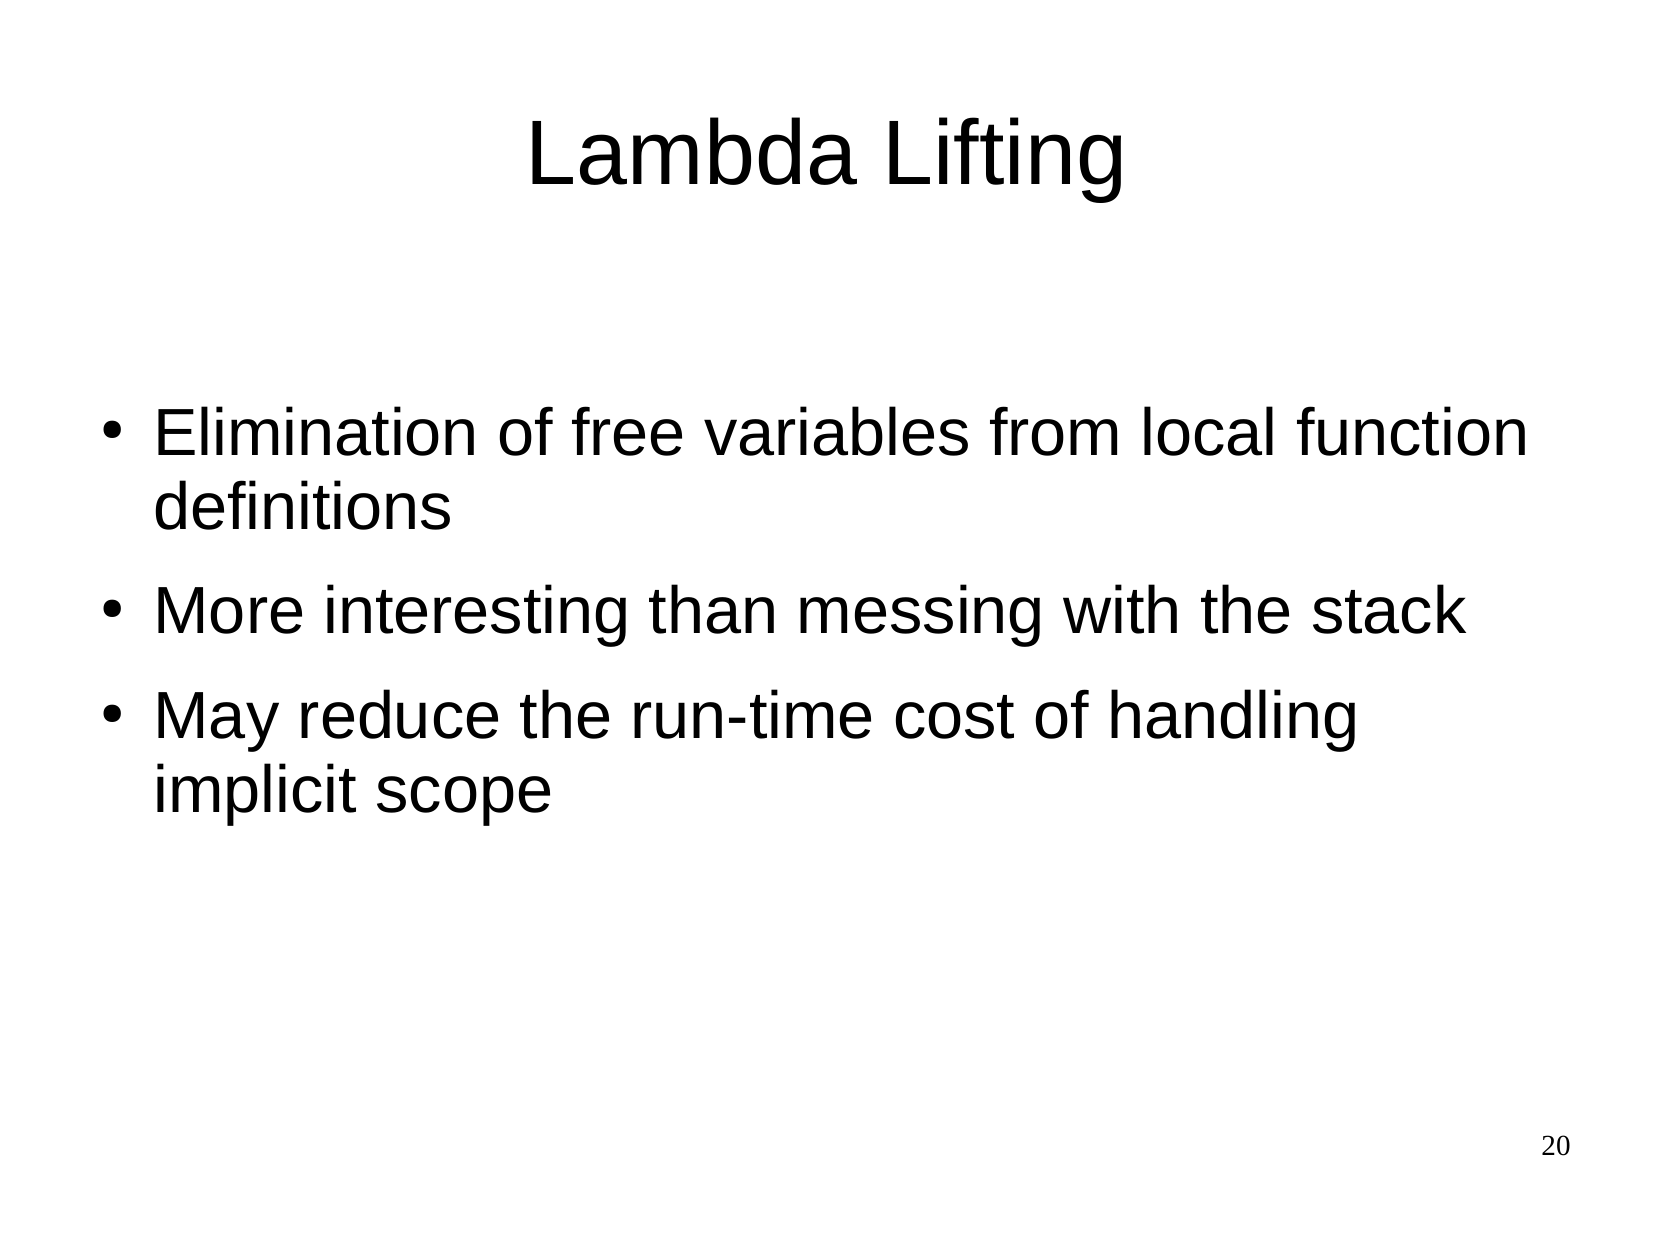

# Lambda Lifting
Elimination of free variables from local function definitions
More interesting than messing with the stack
May reduce the run-time cost of handling implicit scope
20